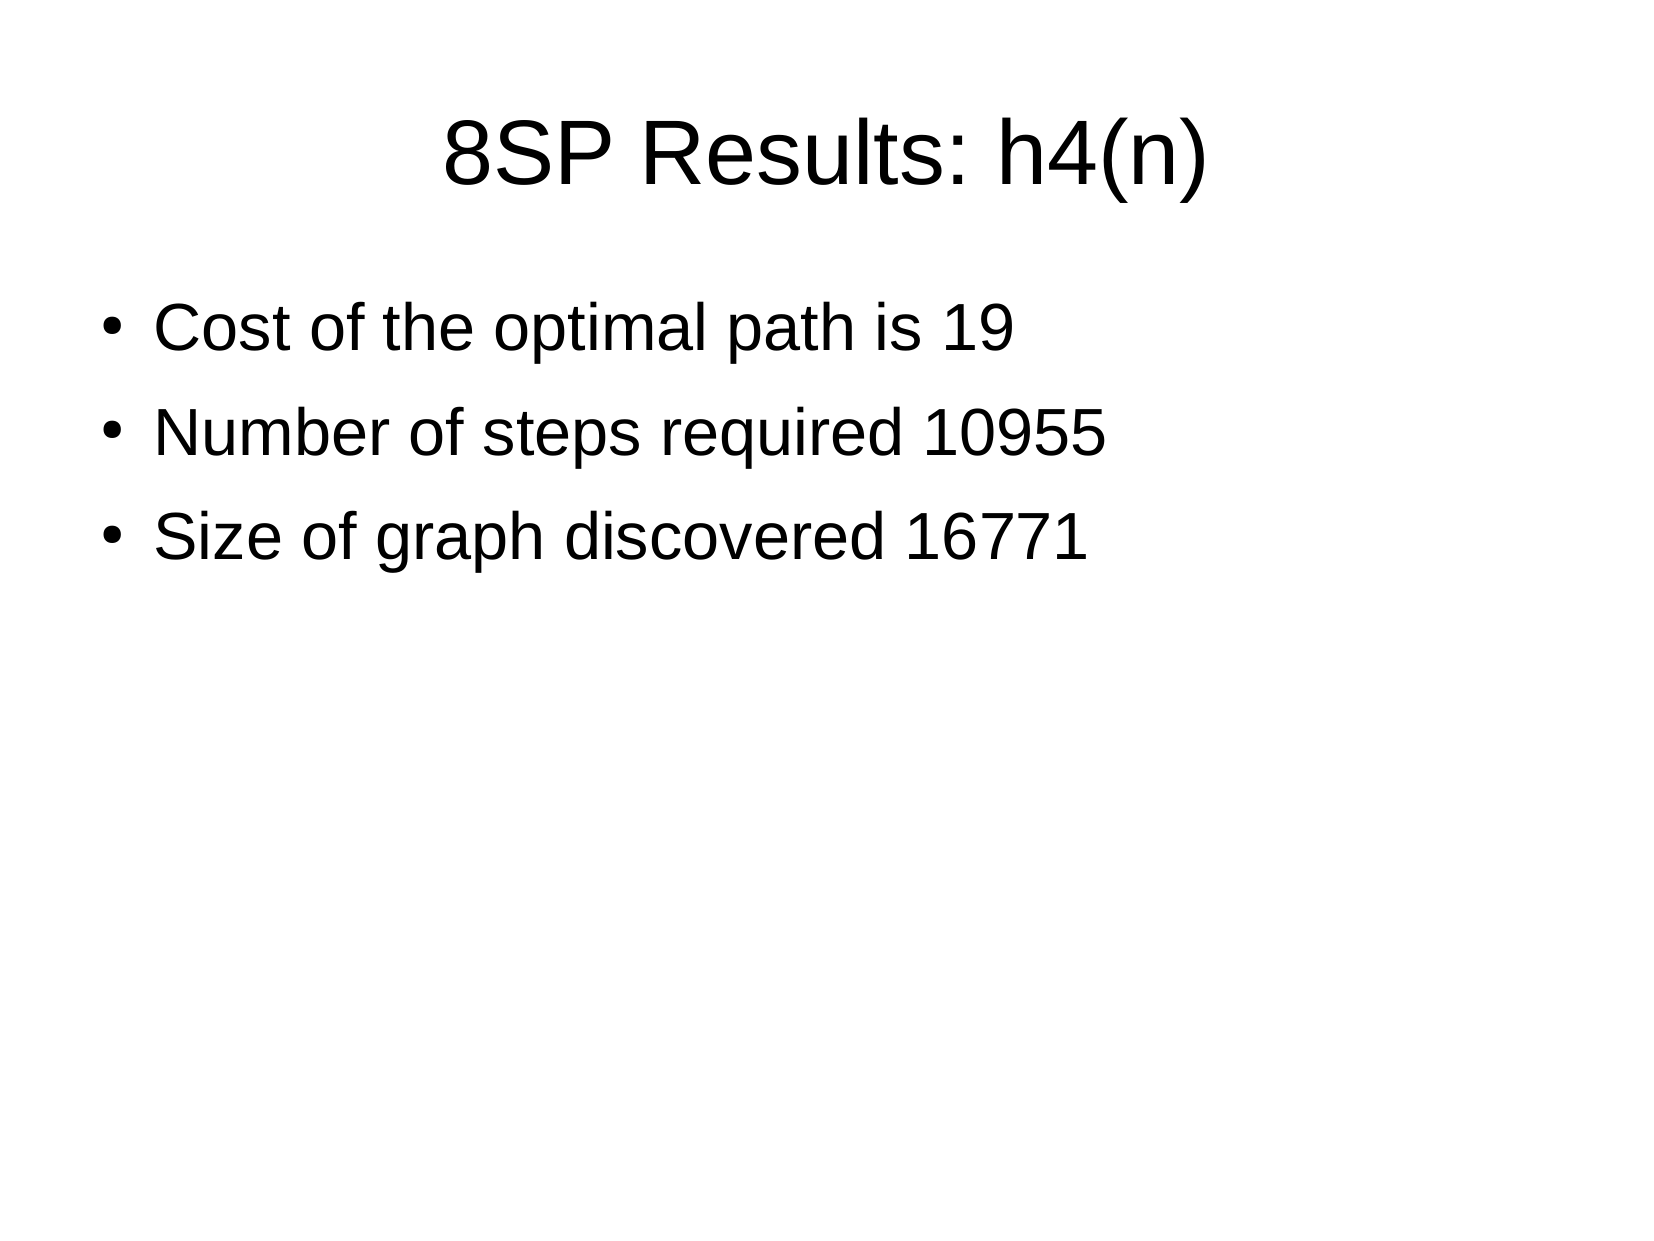

# 8SP Results: h4(n)
Cost of the optimal path is 19
Number of steps required 10955
Size of graph discovered 16771